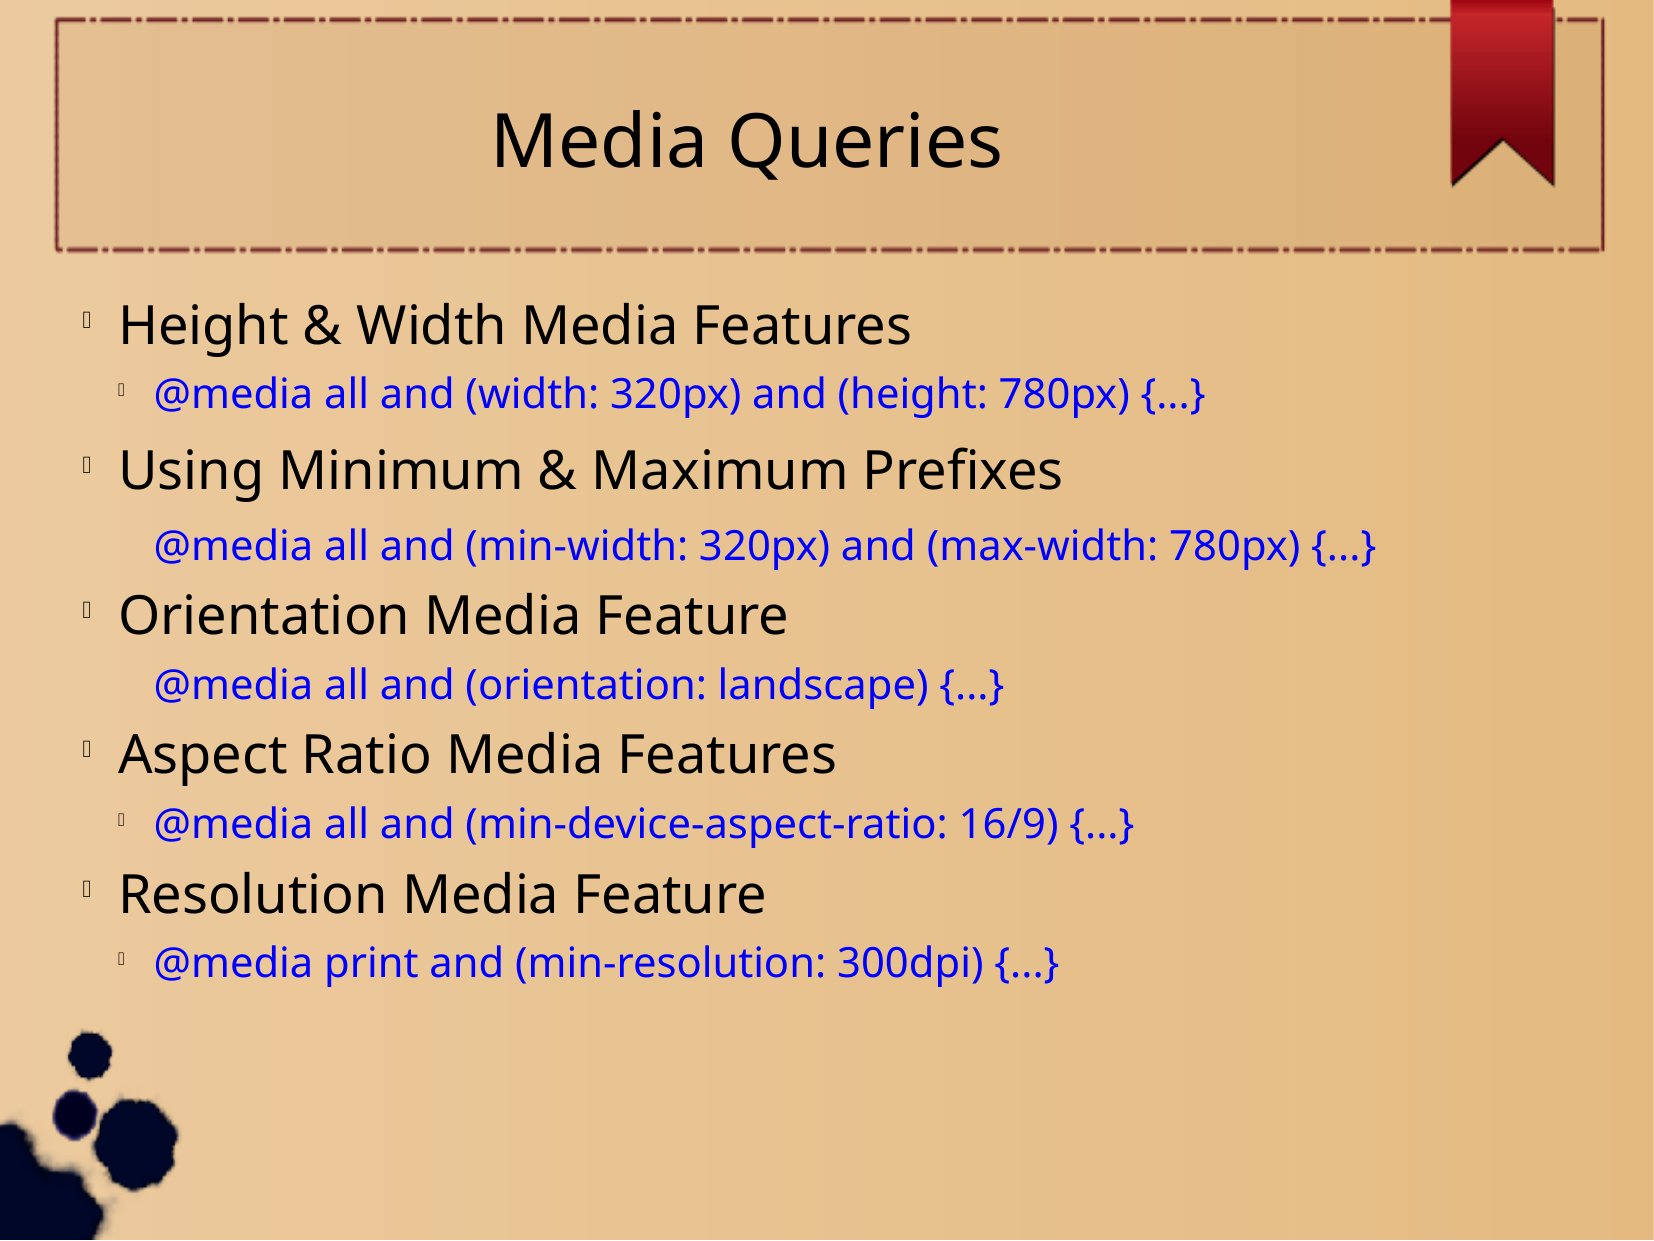

Media Queries
Height & Width Media Features
@media all and (width: 320px) and (height: 780px) {...}
Using Minimum & Maximum Prefixes
@media all and (min-width: 320px) and (max-width: 780px) {...}
Orientation Media Feature
@media all and (orientation: landscape) {...}
Aspect Ratio Media Features
@media all and (min-device-aspect-ratio: 16/9) {...}
Resolution Media Feature
@media print and (min-resolution: 300dpi) {...}